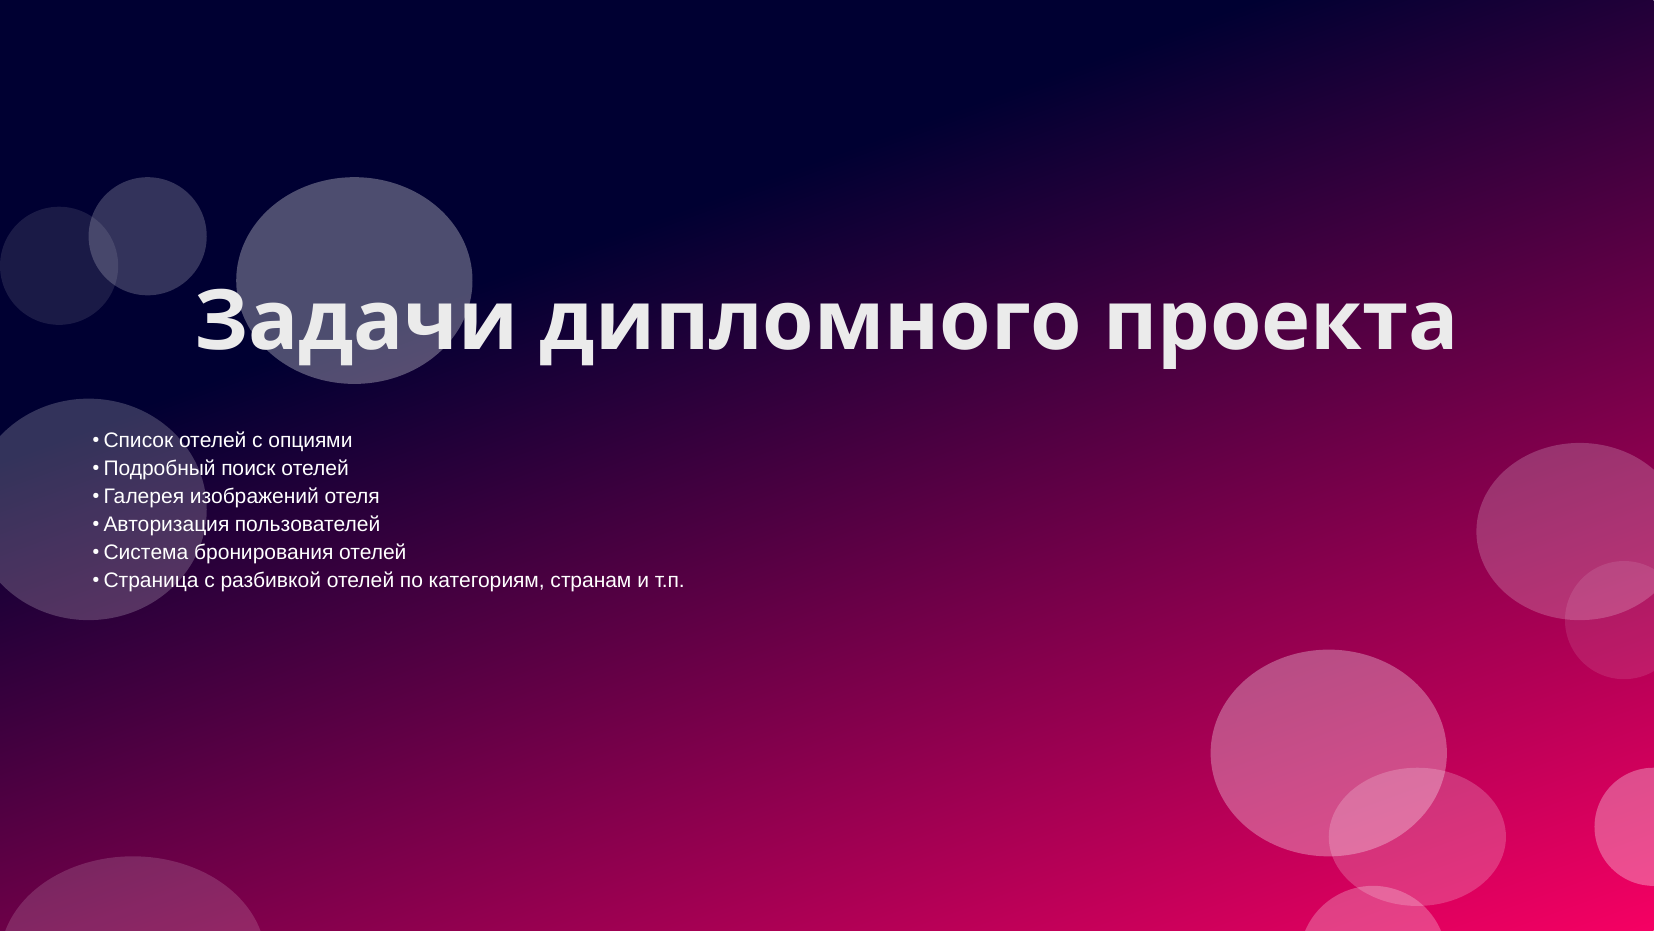

# Задачи дипломного проекта
Список отелей с опциями
Подробный поиск отелей
Галерея изображений отеля
Авторизация пользователей
Система бронирования отелей
Страница с разбивкой отелей по категориям, странам и т.п.